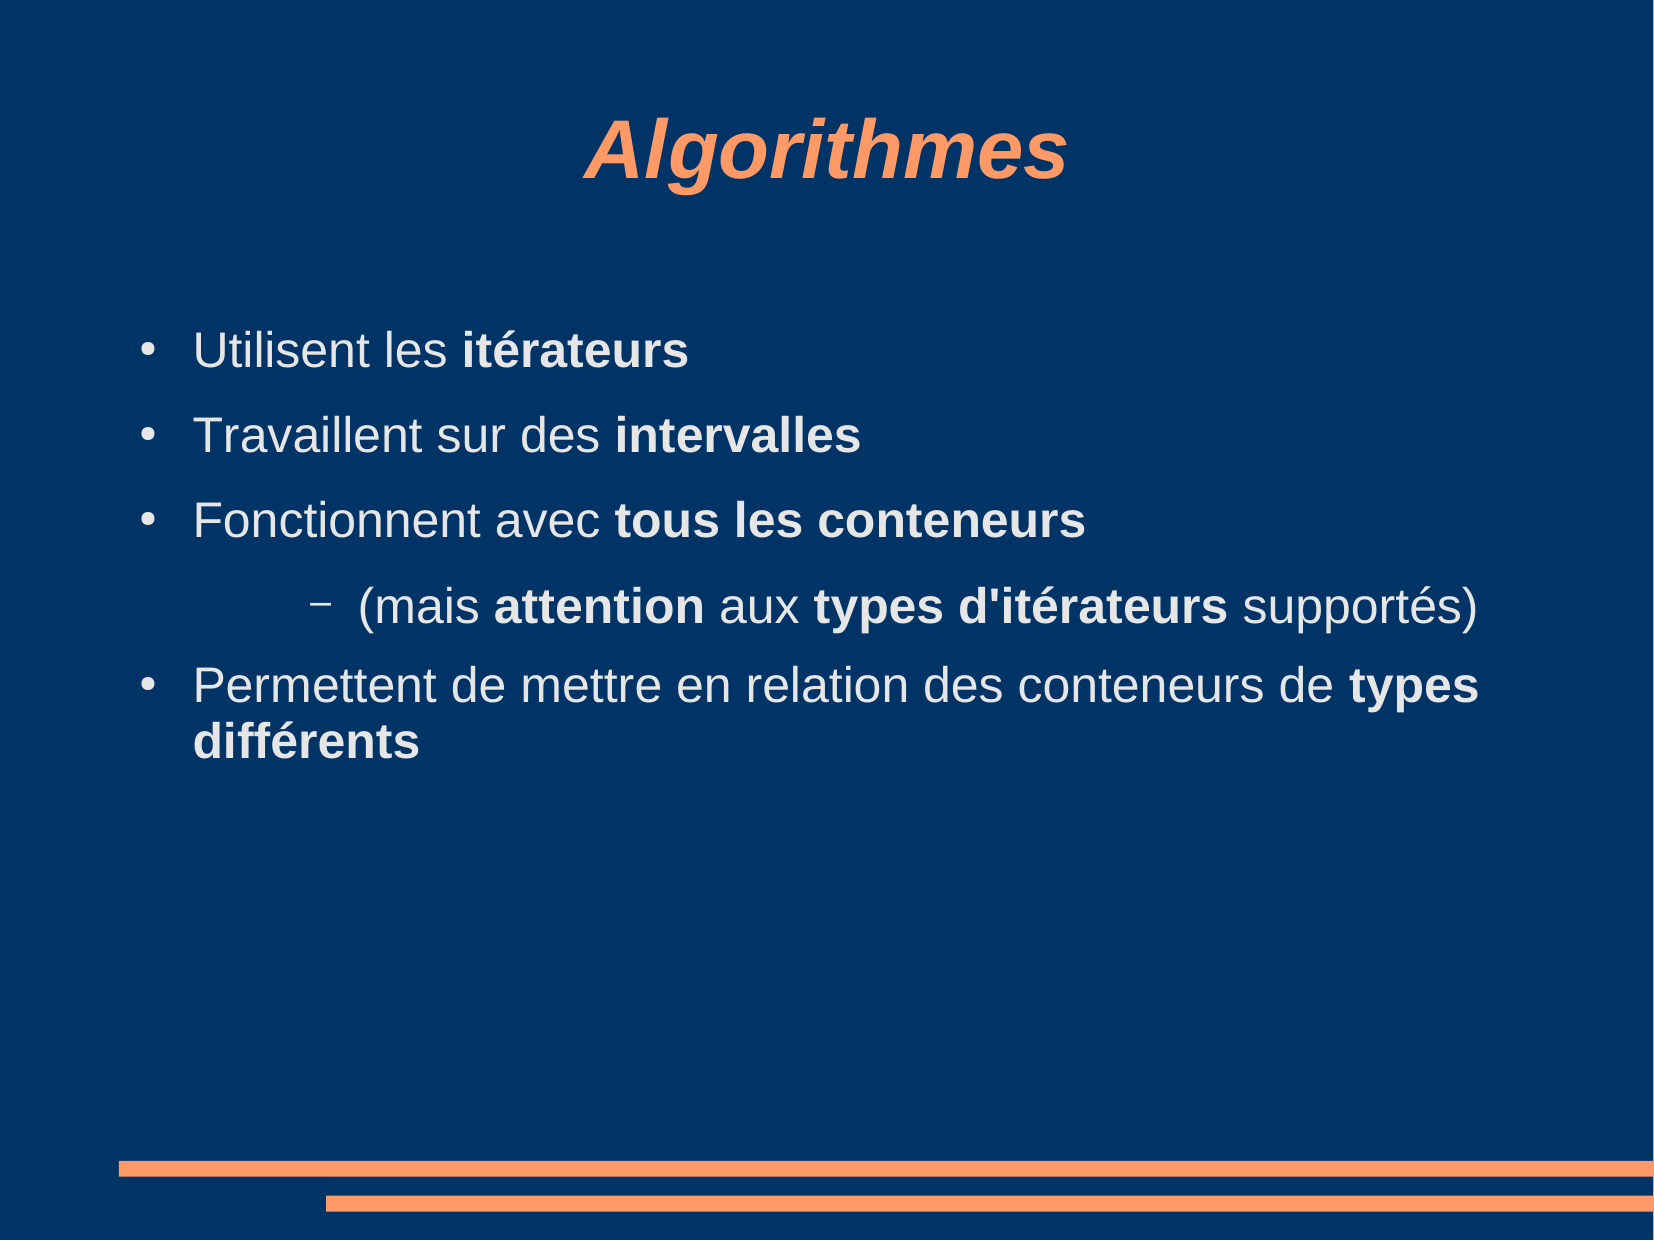

# Algorithmes
Utilisent les itérateurs
Travaillent sur des intervalles
Fonctionnent avec tous les conteneurs
(mais attention aux types d'itérateurs supportés)
Permettent de mettre en relation des conteneurs de types différents